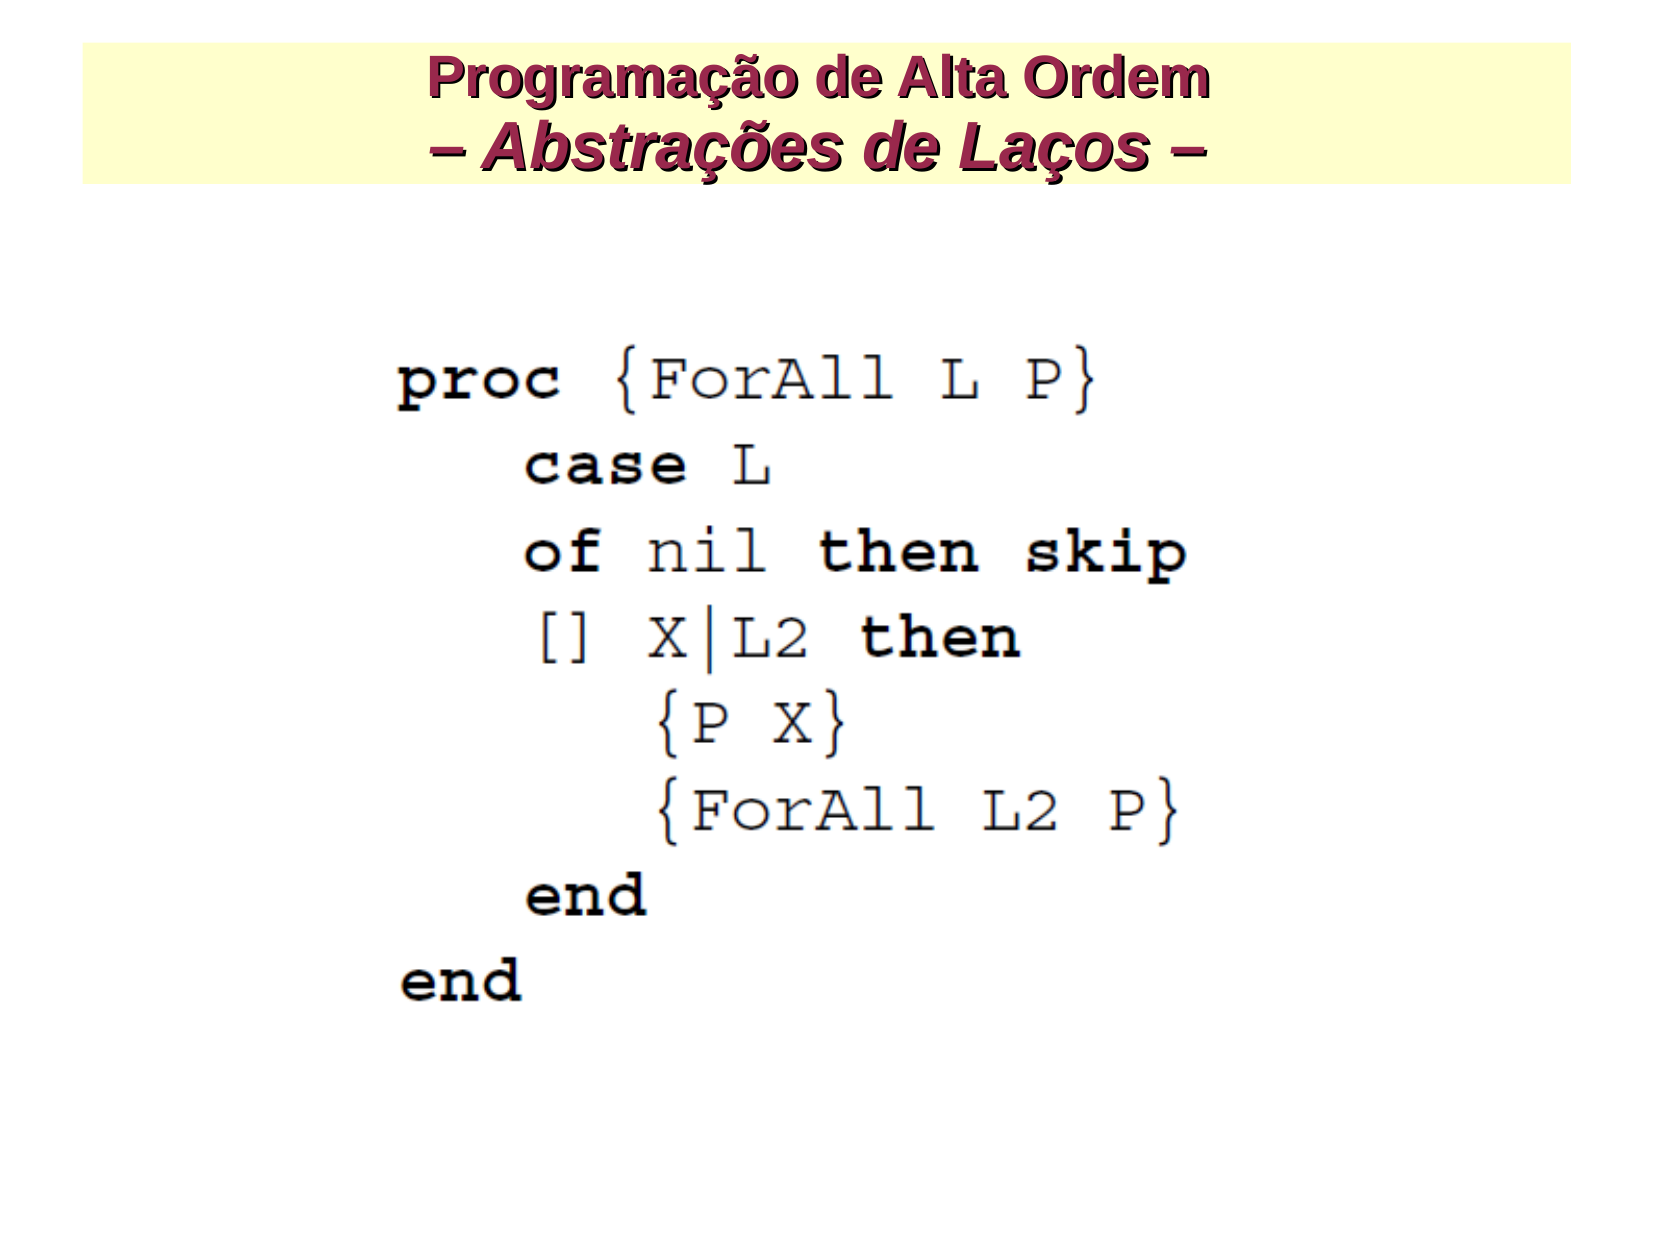

# Programação de Alta Ordem – Abstrações de Laços –